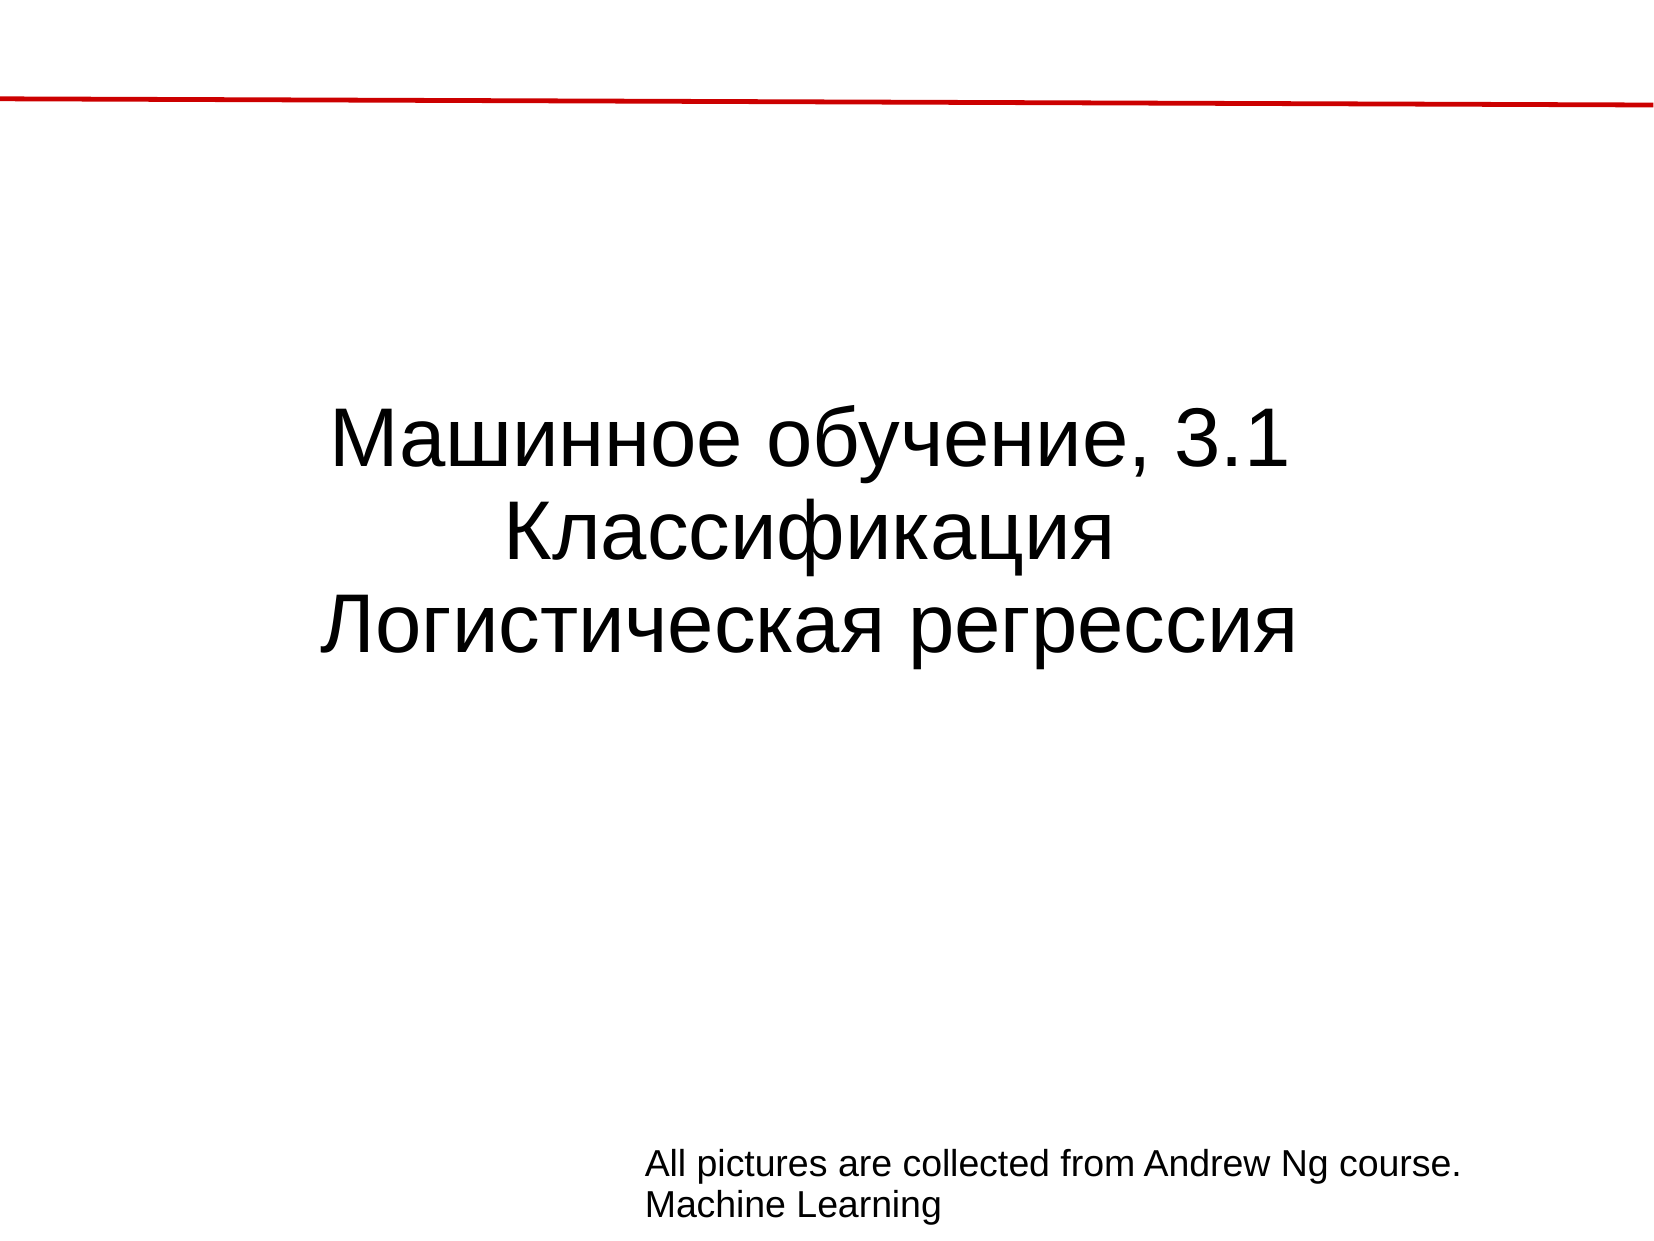

Машинное обучение, 3.1
Классификация Логистическая регрессия
All pictures are collected from Andrew Ng course.
Machine Learning